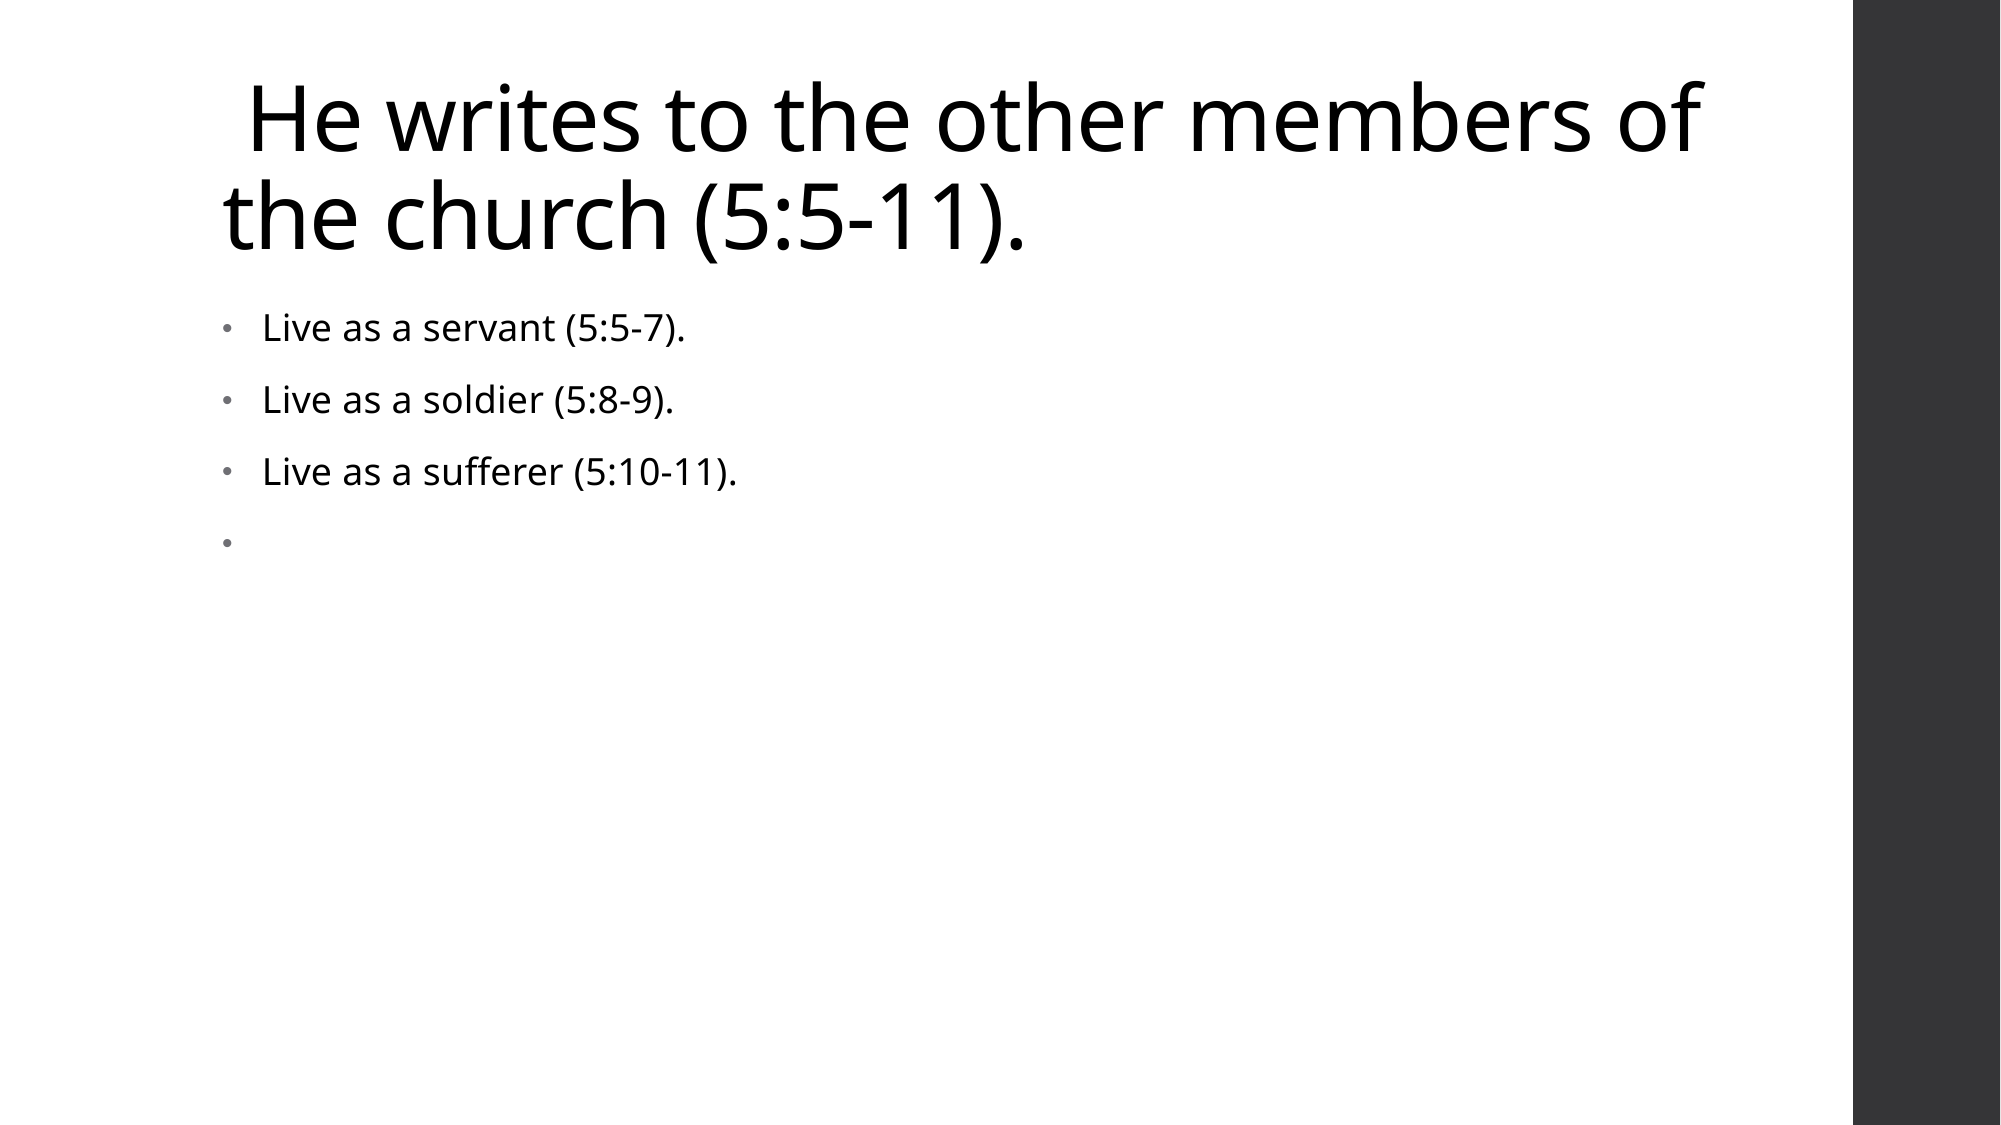

# He writes to the other members of the church (5:5-11).
 Live as a servant (5:5-7).
 Live as a soldier (5:8-9).
 Live as a sufferer (5:10-11).